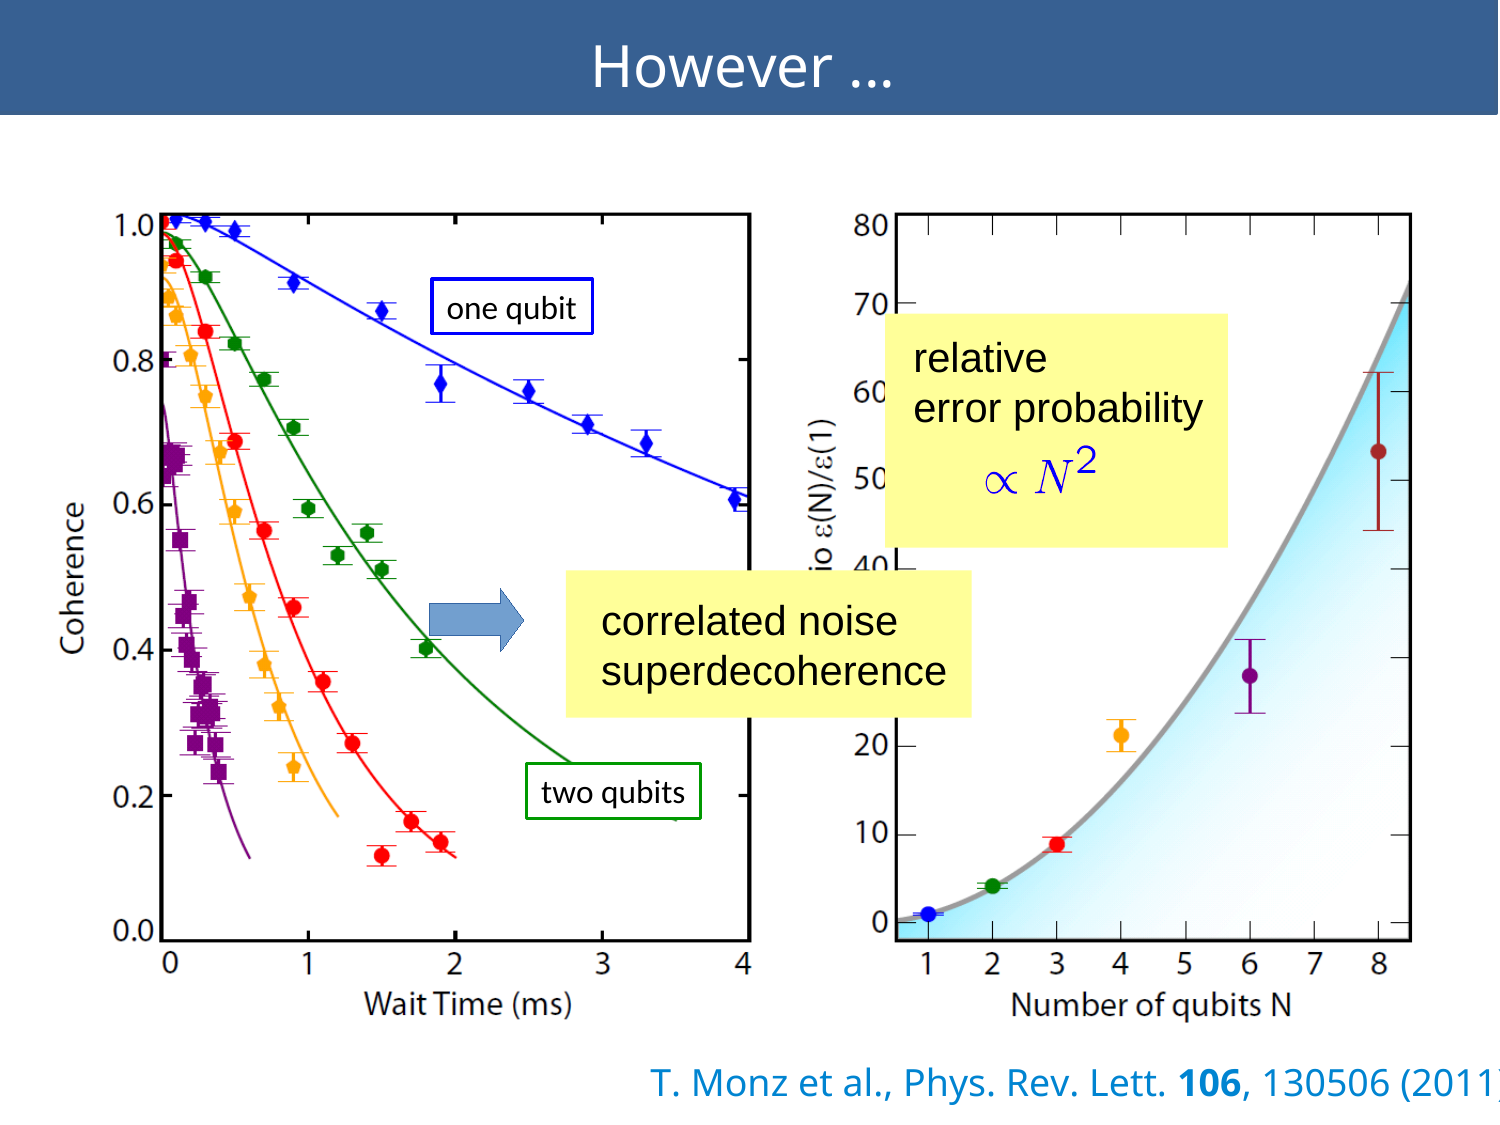

However ...
one qubit
relative
error probability
 correlated noise
 superdecoherence
two qubits
T. Monz et al., Phys. Rev. Lett. 106, 130506 (2011)